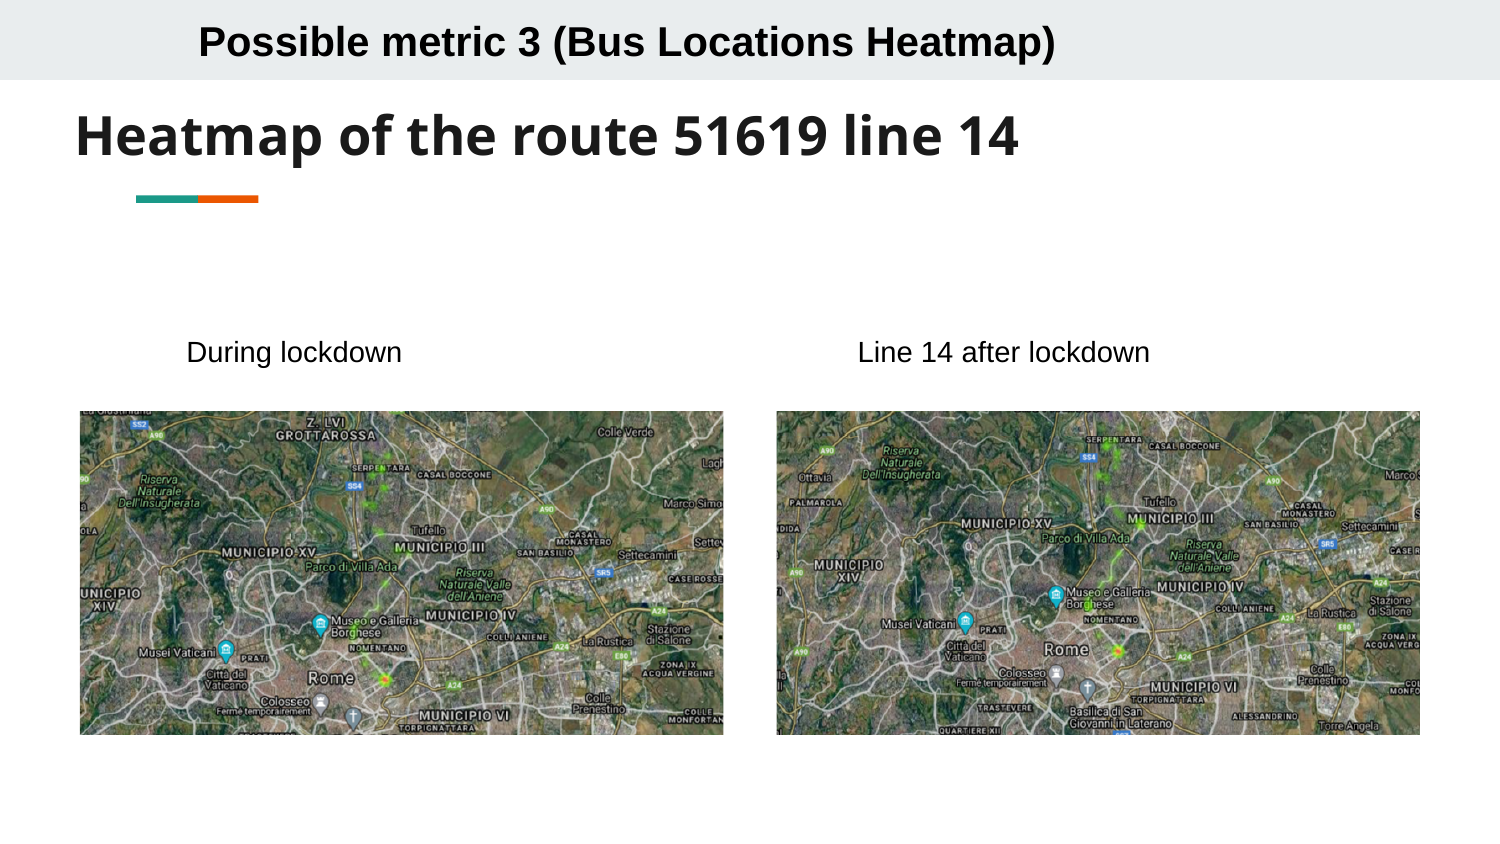

Possible metric 3 (Bus Locations Heatmap)
Heatmap of the route 51619 line 14
During lockdown
Line 14 after lockdown